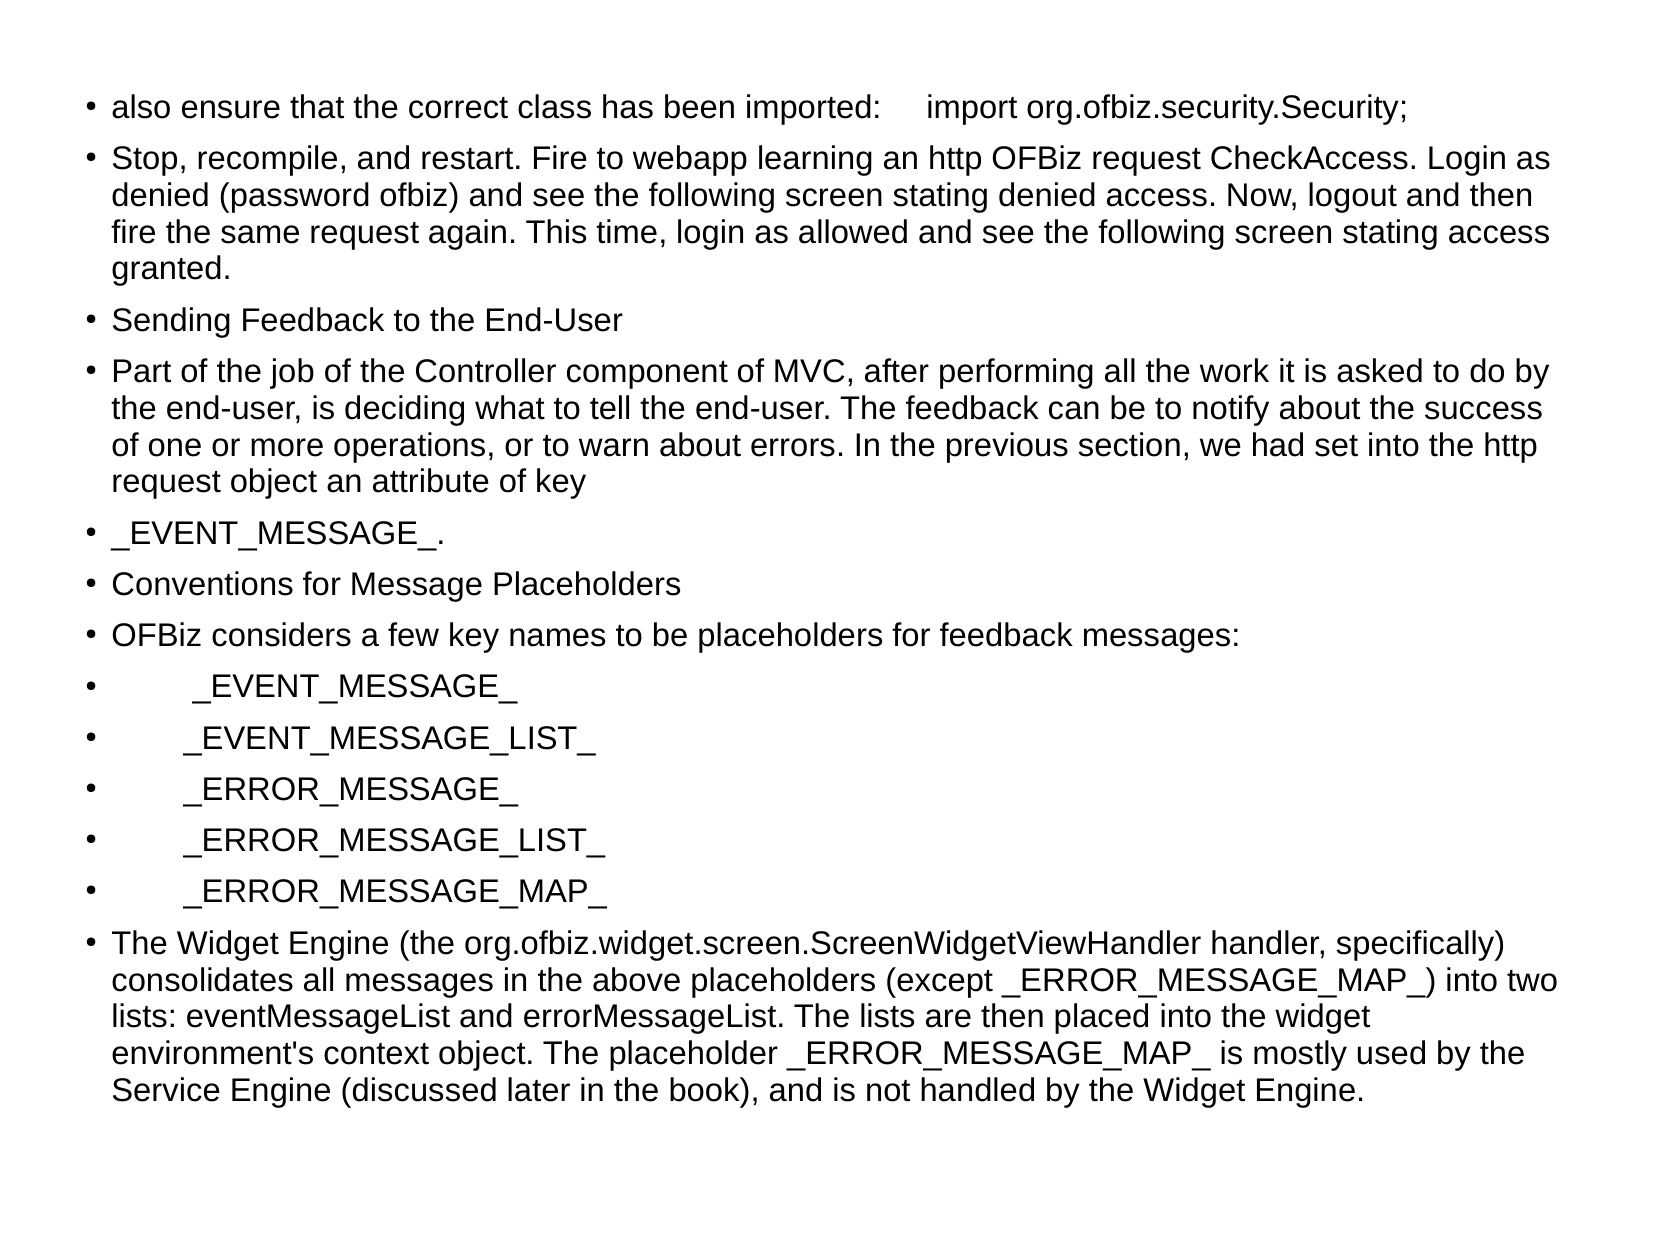

#
also ensure that the correct class has been imported: import org.ofbiz.security.Security;
Stop, recompile, and restart. Fire to webapp learning an http OFBiz request CheckAccess. Login as denied (password ofbiz) and see the following screen stating denied access. Now, logout and then fire the same request again. This time, login as allowed and see the following screen stating access granted.
Sending Feedback to the End-User
Part of the job of the Controller component of MVC, after performing all the work it is asked to do by the end-user, is deciding what to tell the end-user. The feedback can be to notify about the success of one or more operations, or to warn about errors. In the previous section, we had set into the http request object an attribute of key
_EVENT_MESSAGE_.
Conventions for Message Placeholders
OFBiz considers a few key names to be placeholders for feedback messages:
 _EVENT_MESSAGE_
 _EVENT_MESSAGE_LIST_
 _ERROR_MESSAGE_
 _ERROR_MESSAGE_LIST_
 _ERROR_MESSAGE_MAP_
The Widget Engine (the org.ofbiz.widget.screen.ScreenWidgetViewHandler handler, specifically) consolidates all messages in the above placeholders (except _ERROR_MESSAGE_MAP_) into two lists: eventMessageList and errorMessageList. The lists are then placed into the widget environment's context object. The placeholder _ERROR_MESSAGE_MAP_ is mostly used by the Service Engine (discussed later in the book), and is not handled by the Widget Engine.